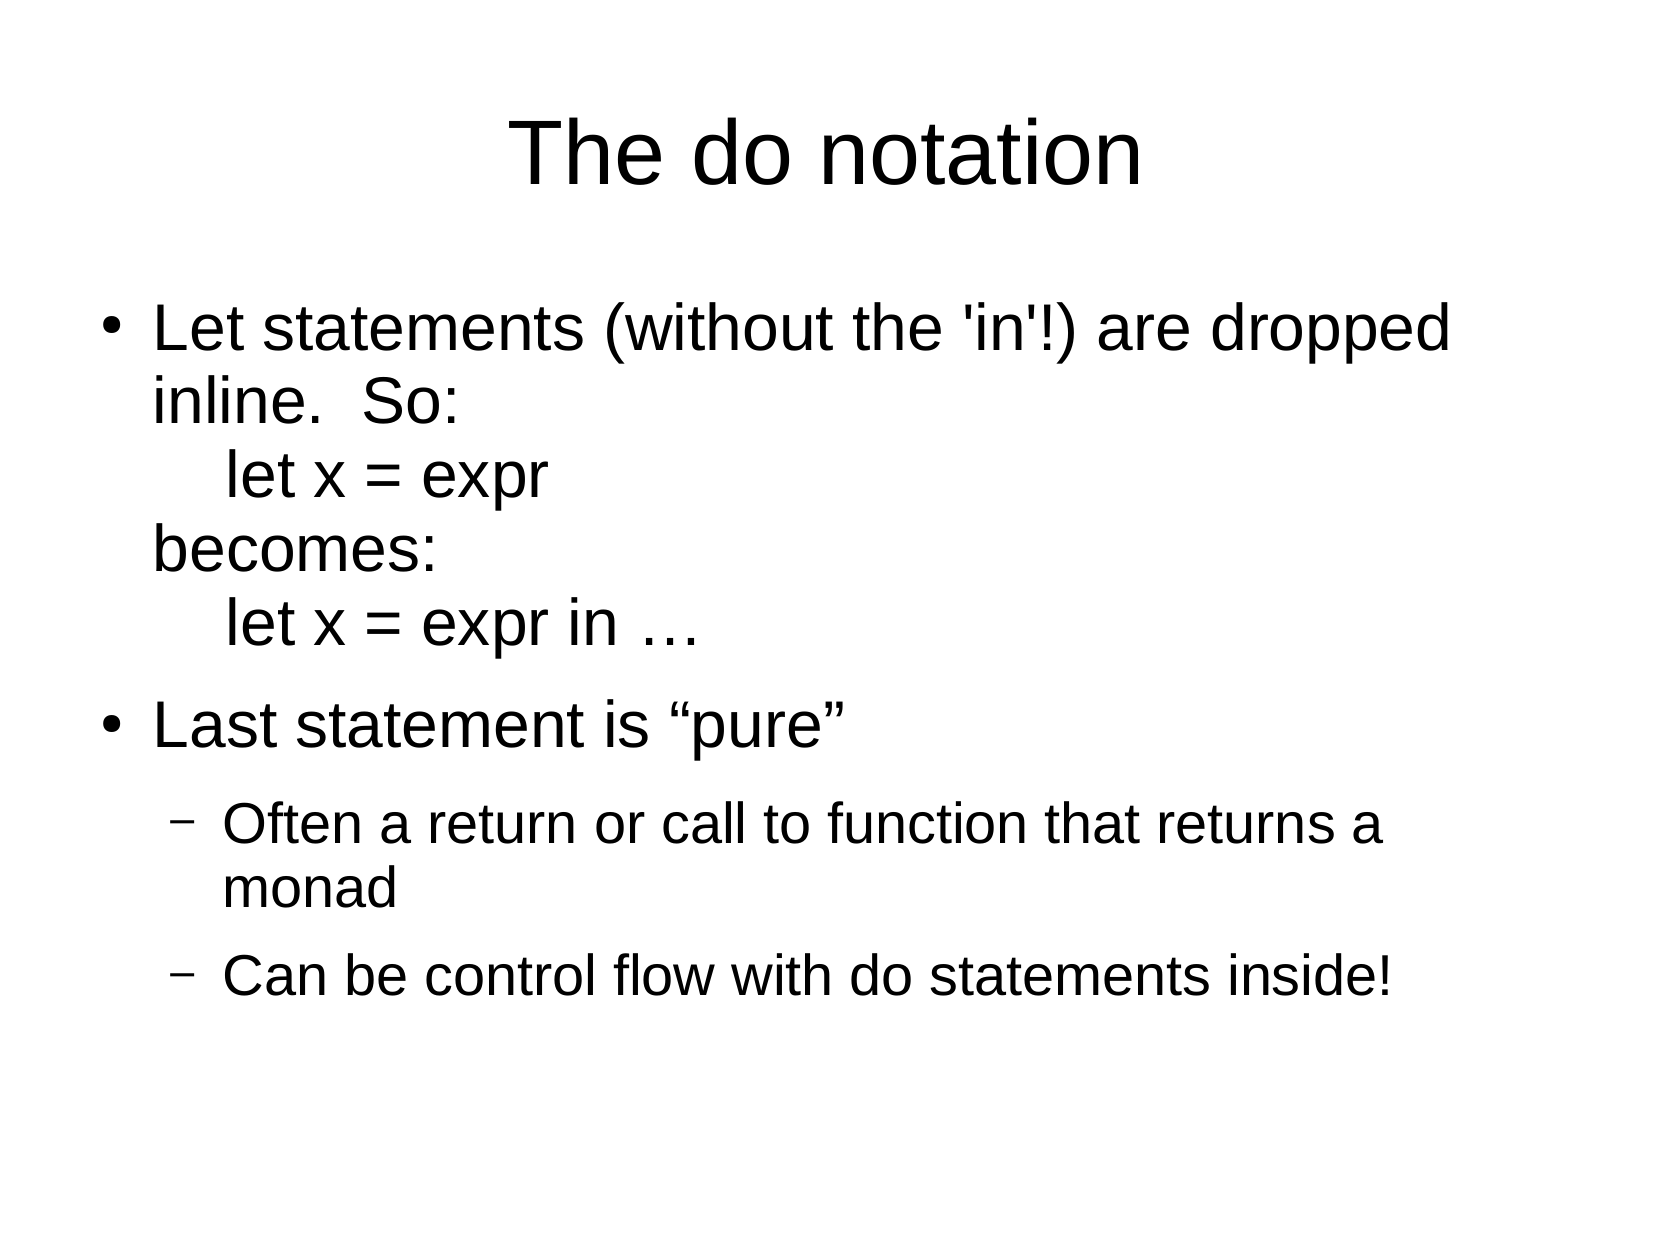

# The do notation
Let statements (without the 'in'!) are dropped inline. So:
 let x = expr
becomes:
 let x = expr in …
Last statement is “pure”
Often a return or call to function that returns a monad
Can be control flow with do statements inside!